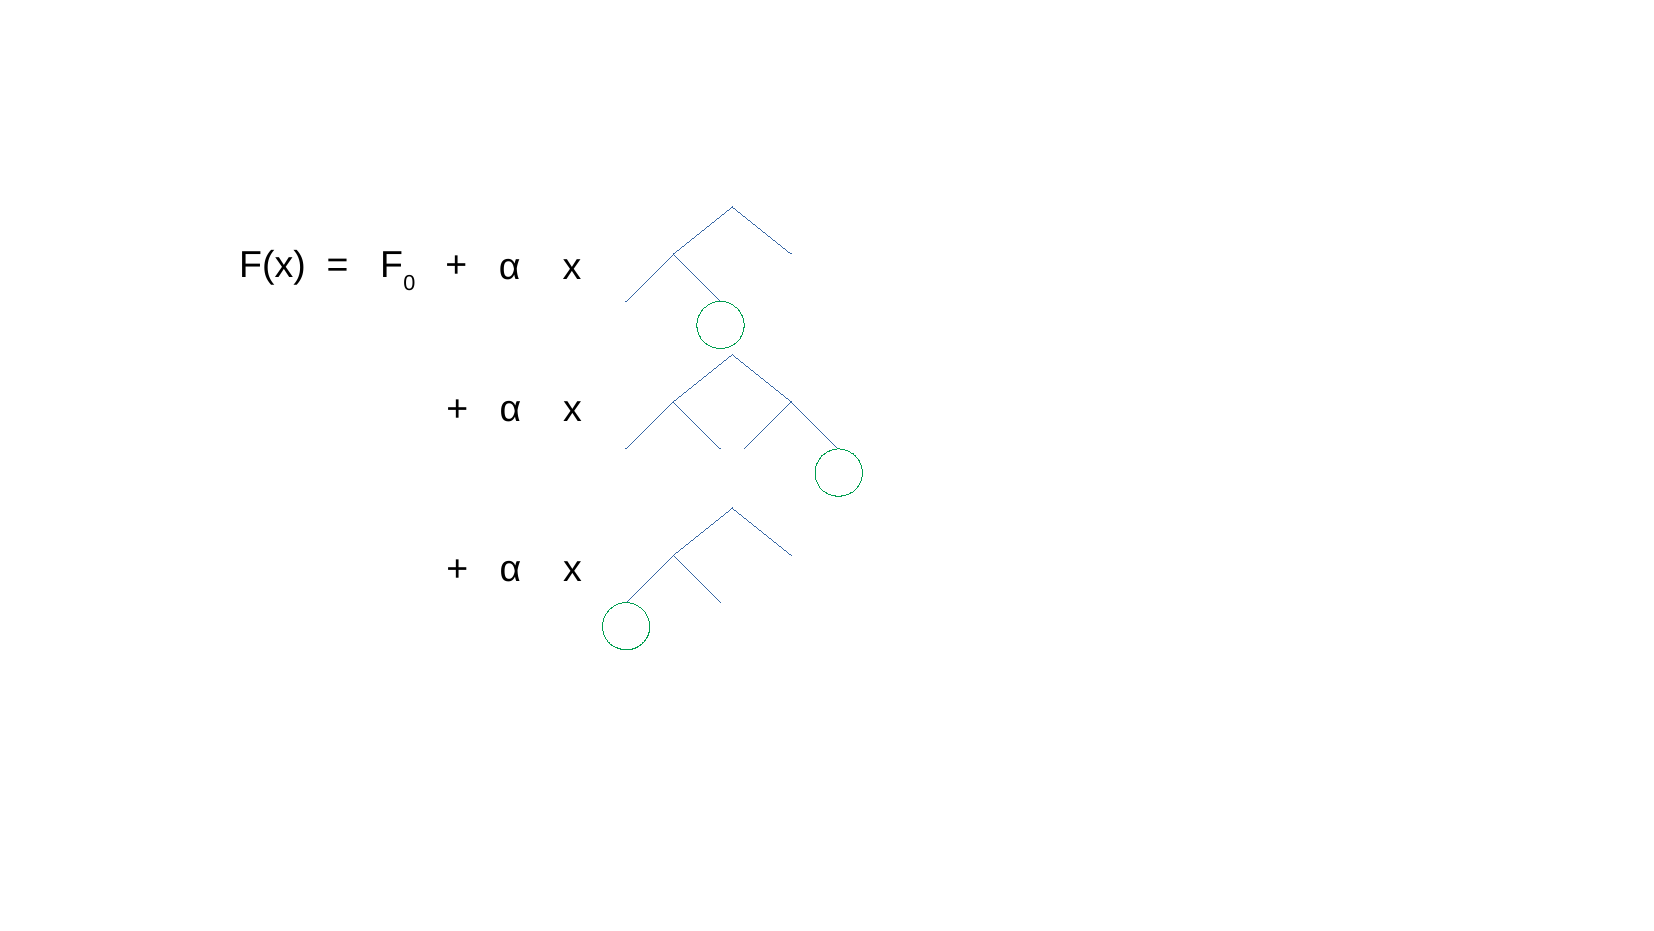

F(x) = F0 +
α x
 + α x
 + α x